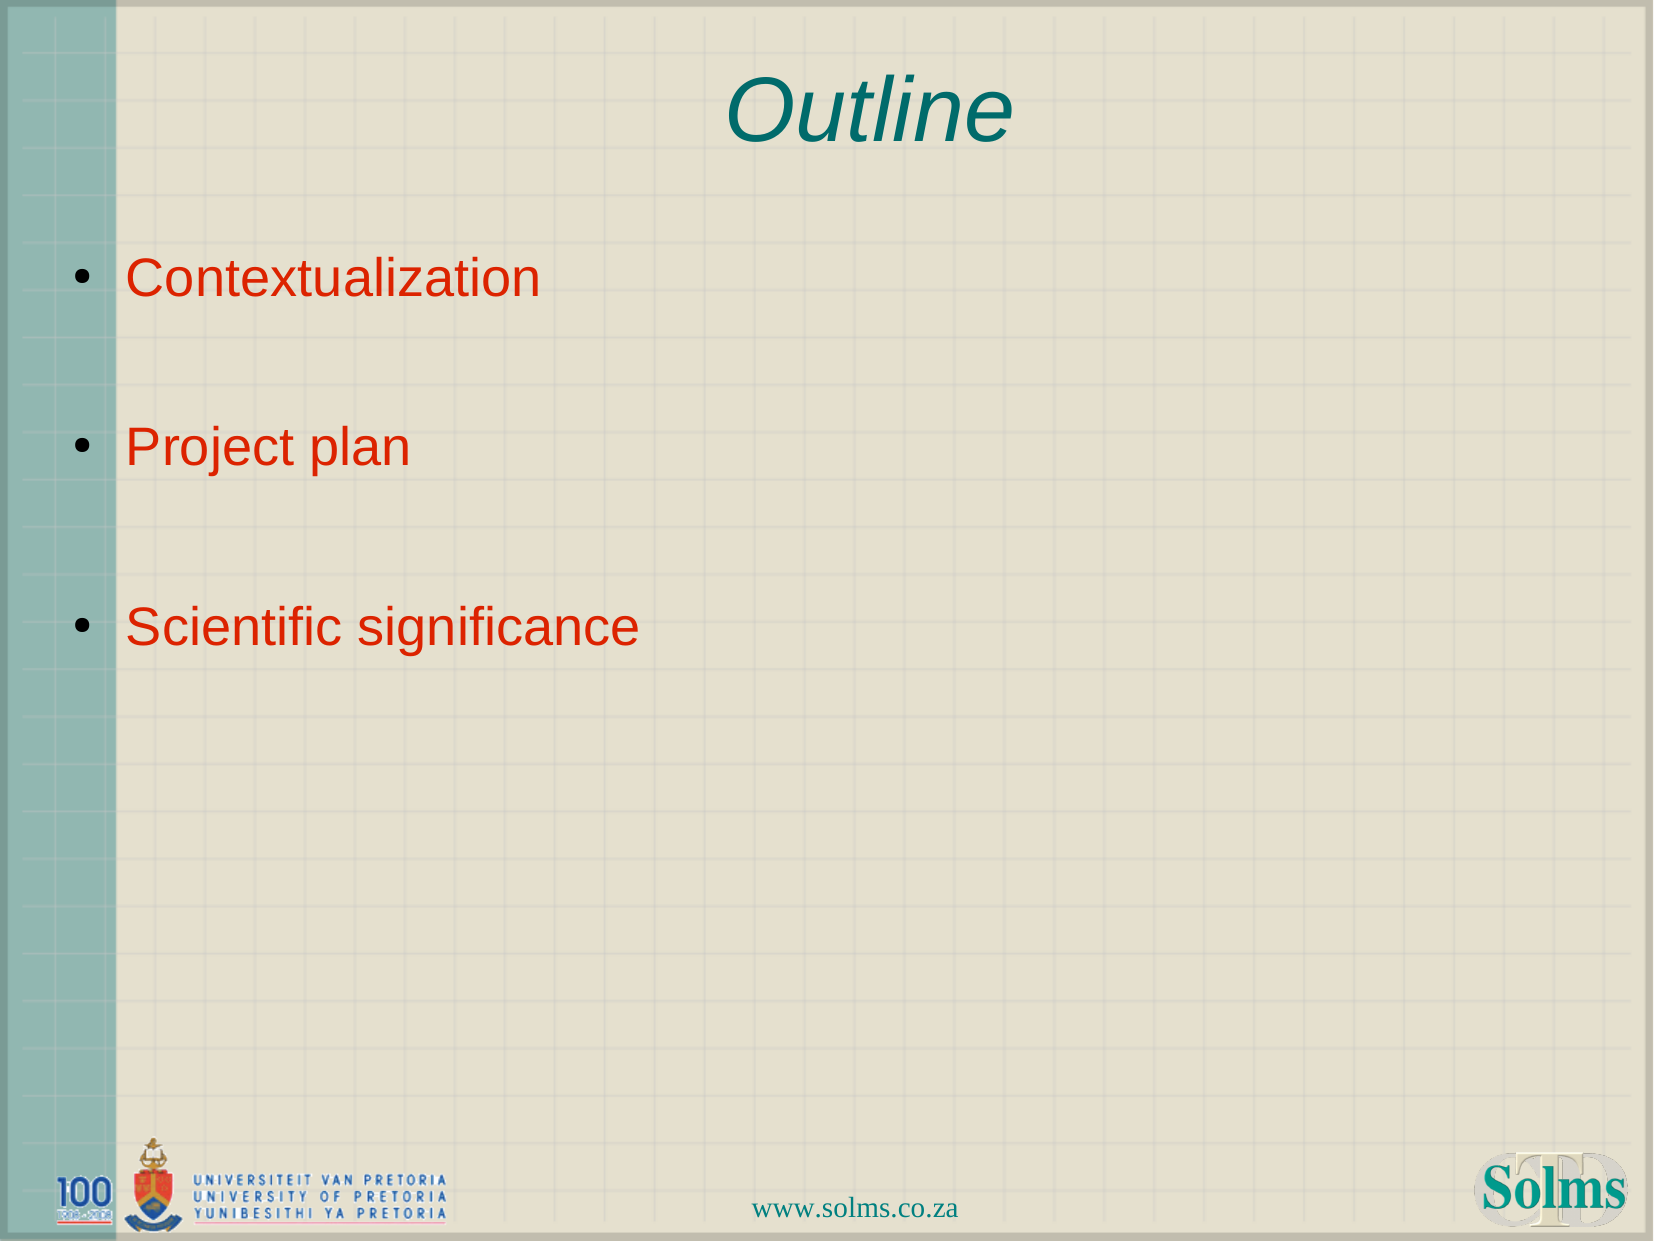

# Outline
Contextualization
Project plan
Scientific significance
2